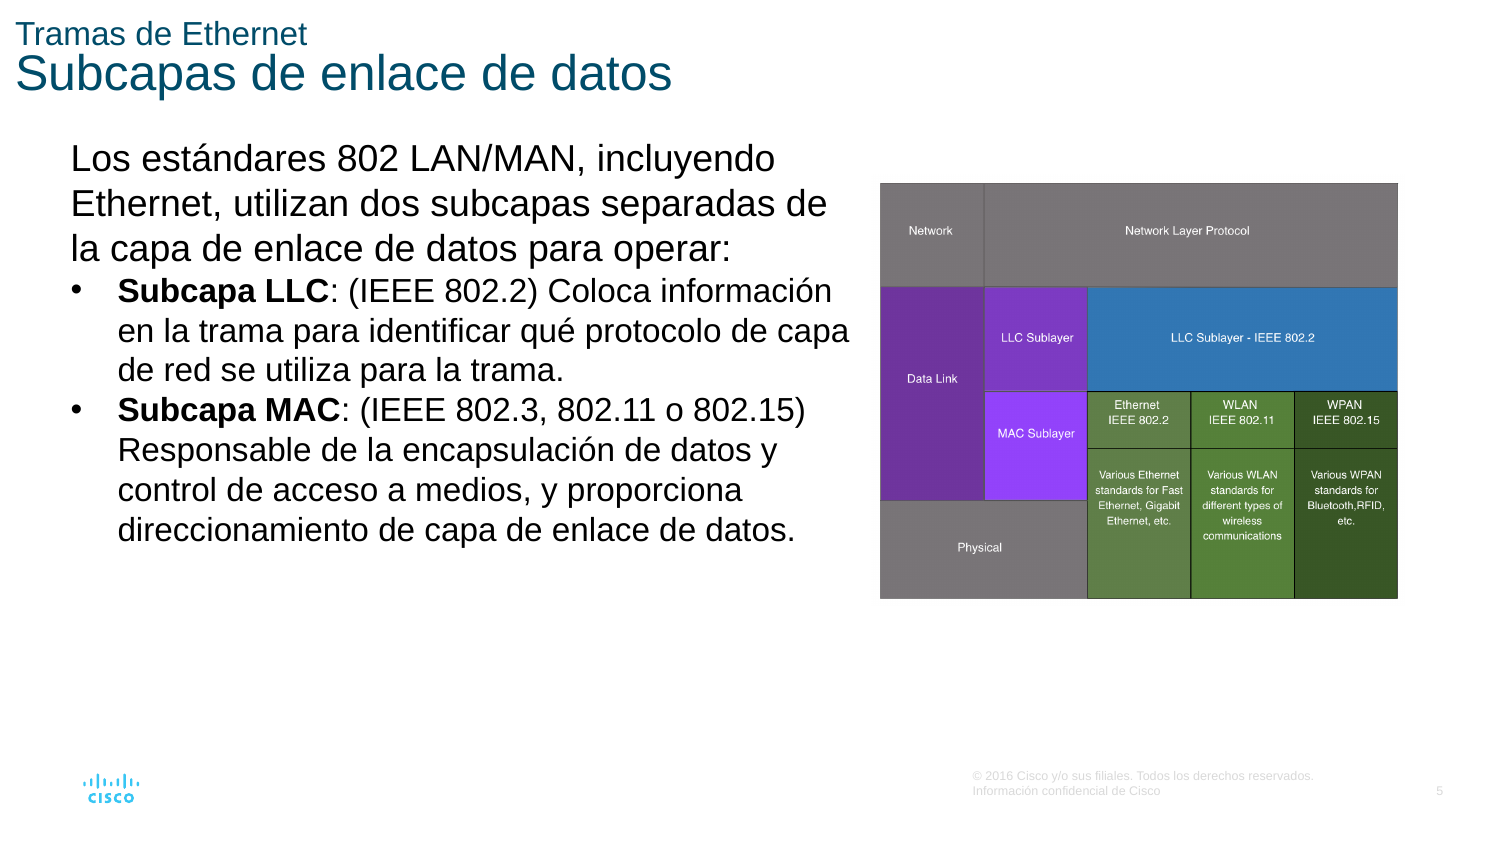

# Tramas de Ethernet Subcapas de enlace de datos
Los estándares 802 LAN/MAN, incluyendo Ethernet, utilizan dos subcapas separadas de la capa de enlace de datos para operar:
Subcapa LLC: (IEEE 802.2) Coloca información en la trama para identificar qué protocolo de capa de red se utiliza para la trama.
Subcapa MAC: (IEEE 802.3, 802.11 o 802.15) Responsable de la encapsulación de datos y control de acceso a medios, y proporciona direccionamiento de capa de enlace de datos.